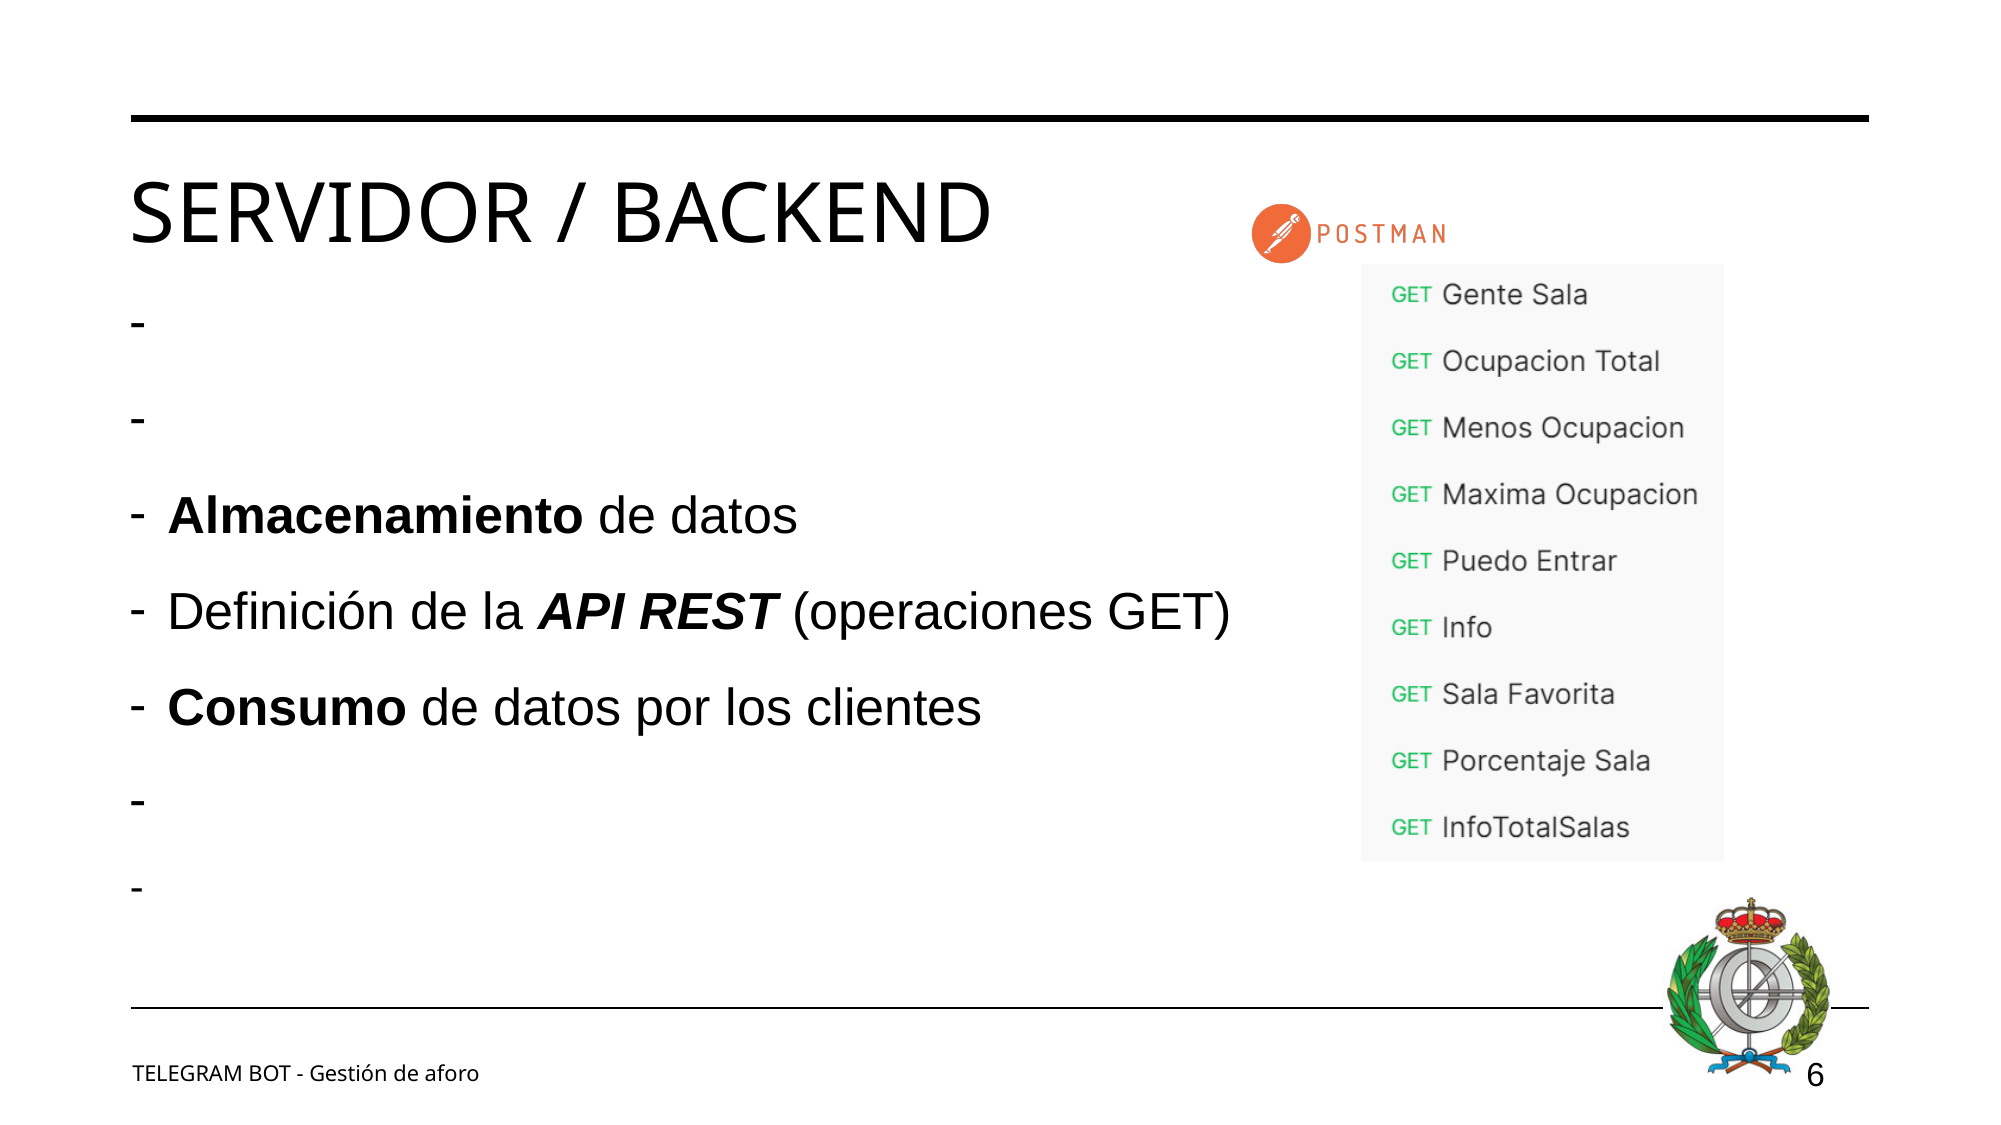

# SERVIDOR / BACKEND
Almacenamiento de datos
Definición de la API REST (operaciones GET)
Consumo de datos por los clientes
TELEGRAM BOT - Gestión de aforo